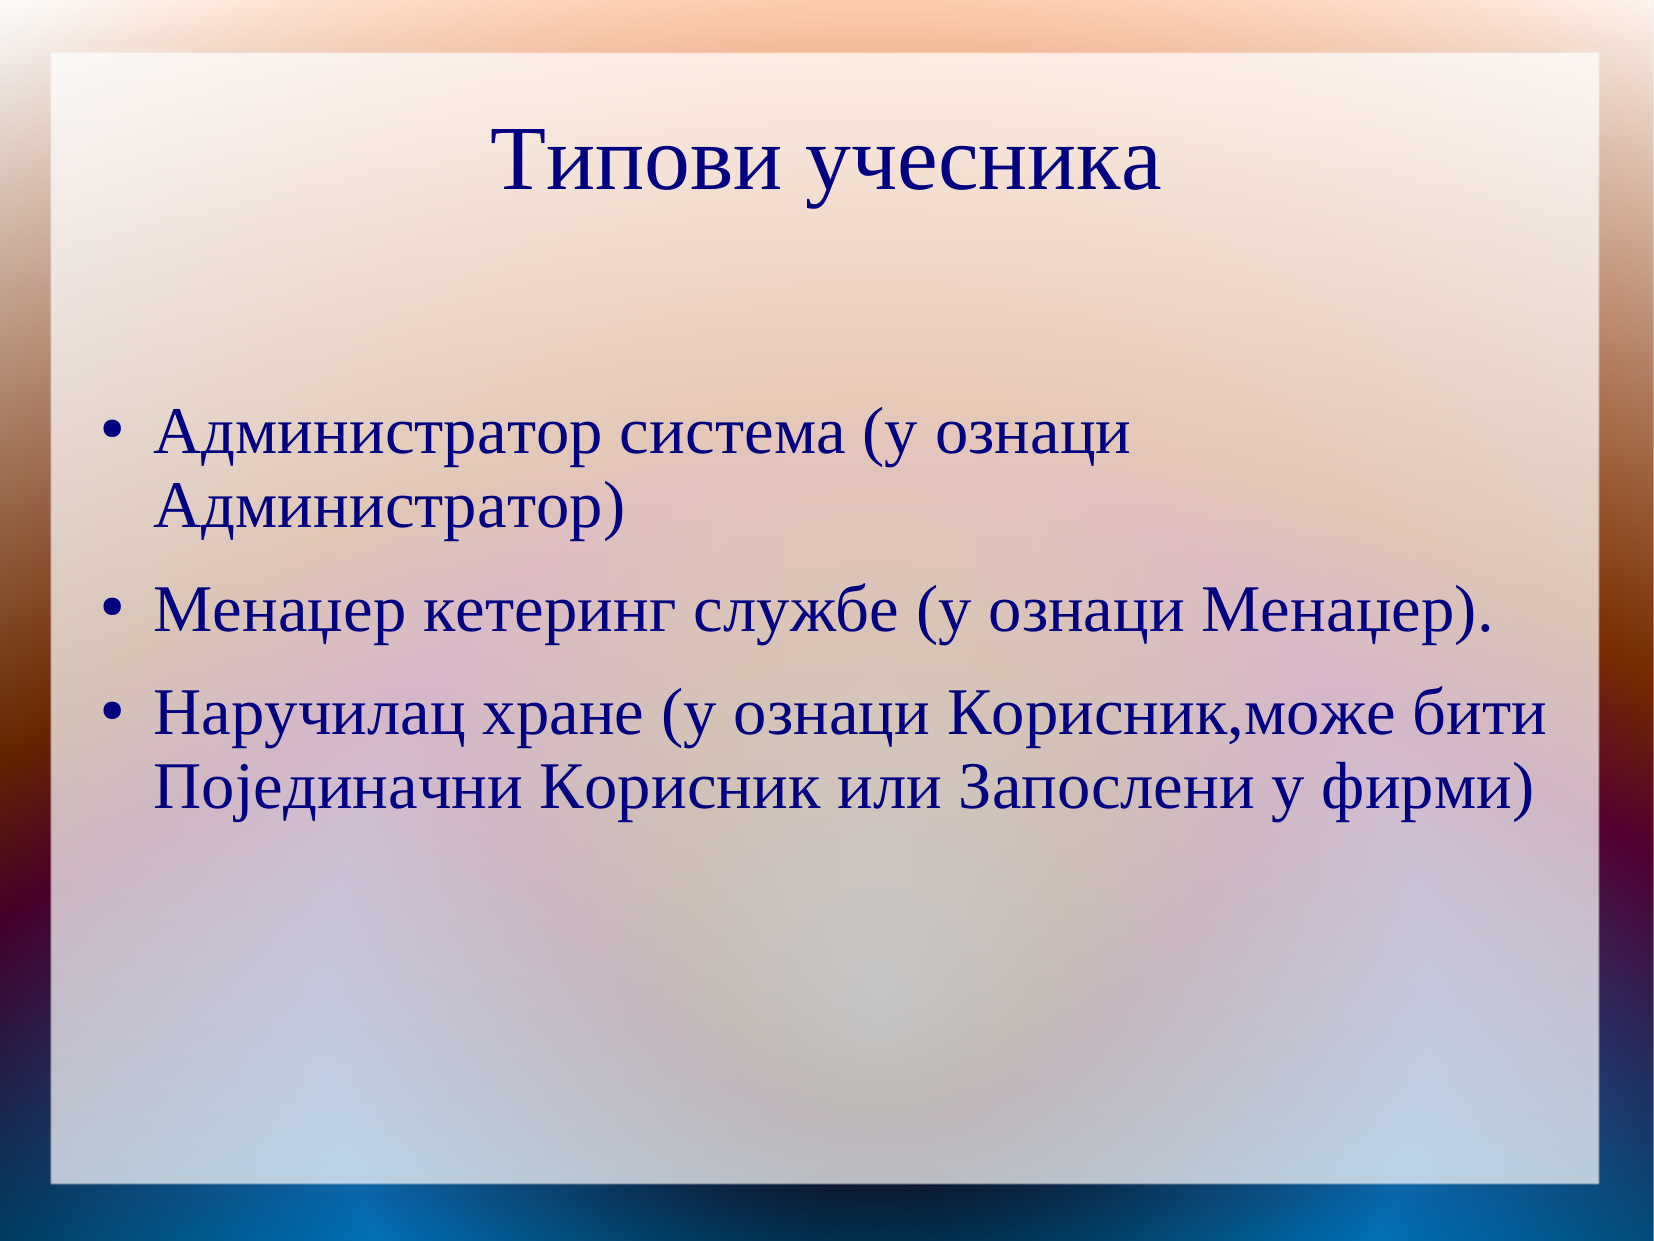

# Типови учесника
Администратор система (у ознаци Администратор)
Менаџер кетеринг службе (у ознаци Менаџер).
Наручилац хране (у ознаци Корисник,може бити Појединачни Корисник или Запослени у фирми)